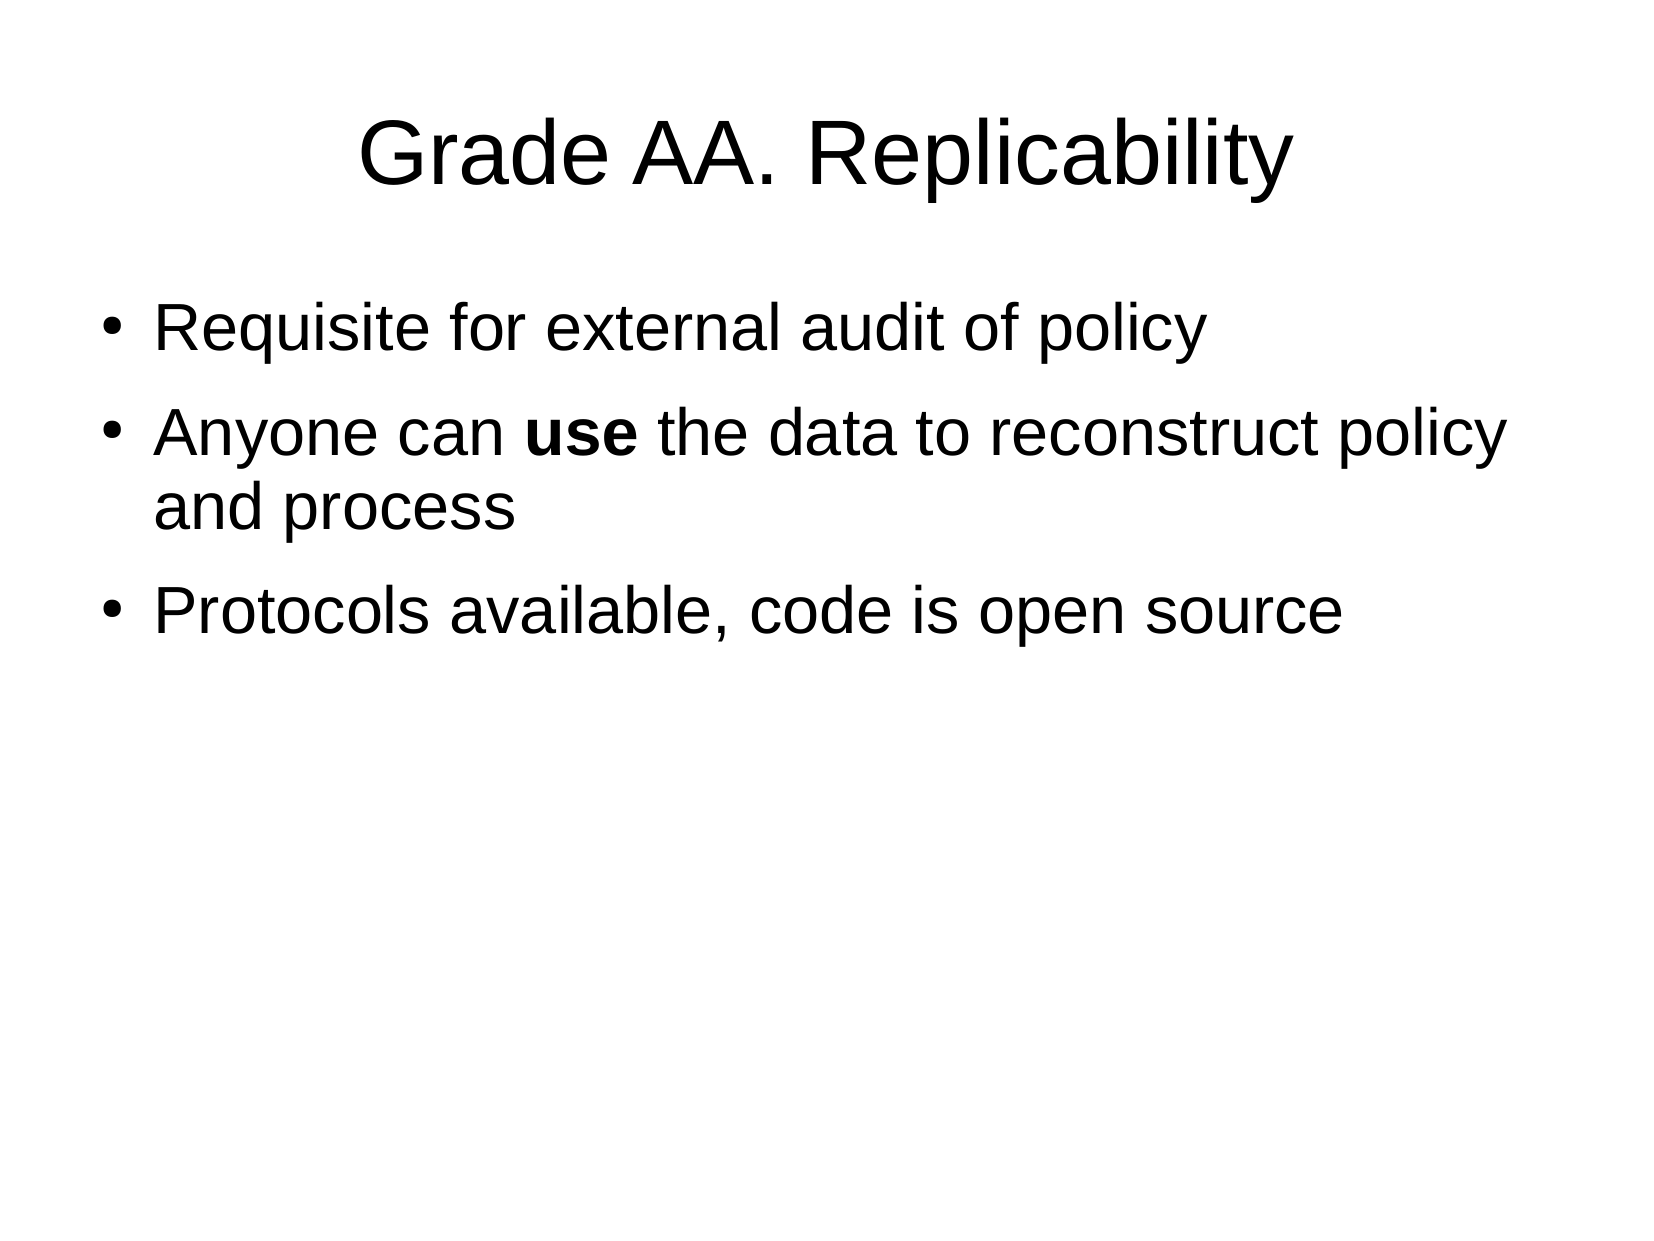

# Grade AA. Replicability
Requisite for external audit of policy
Anyone can use the data to reconstruct policy and process
Protocols available, code is open source